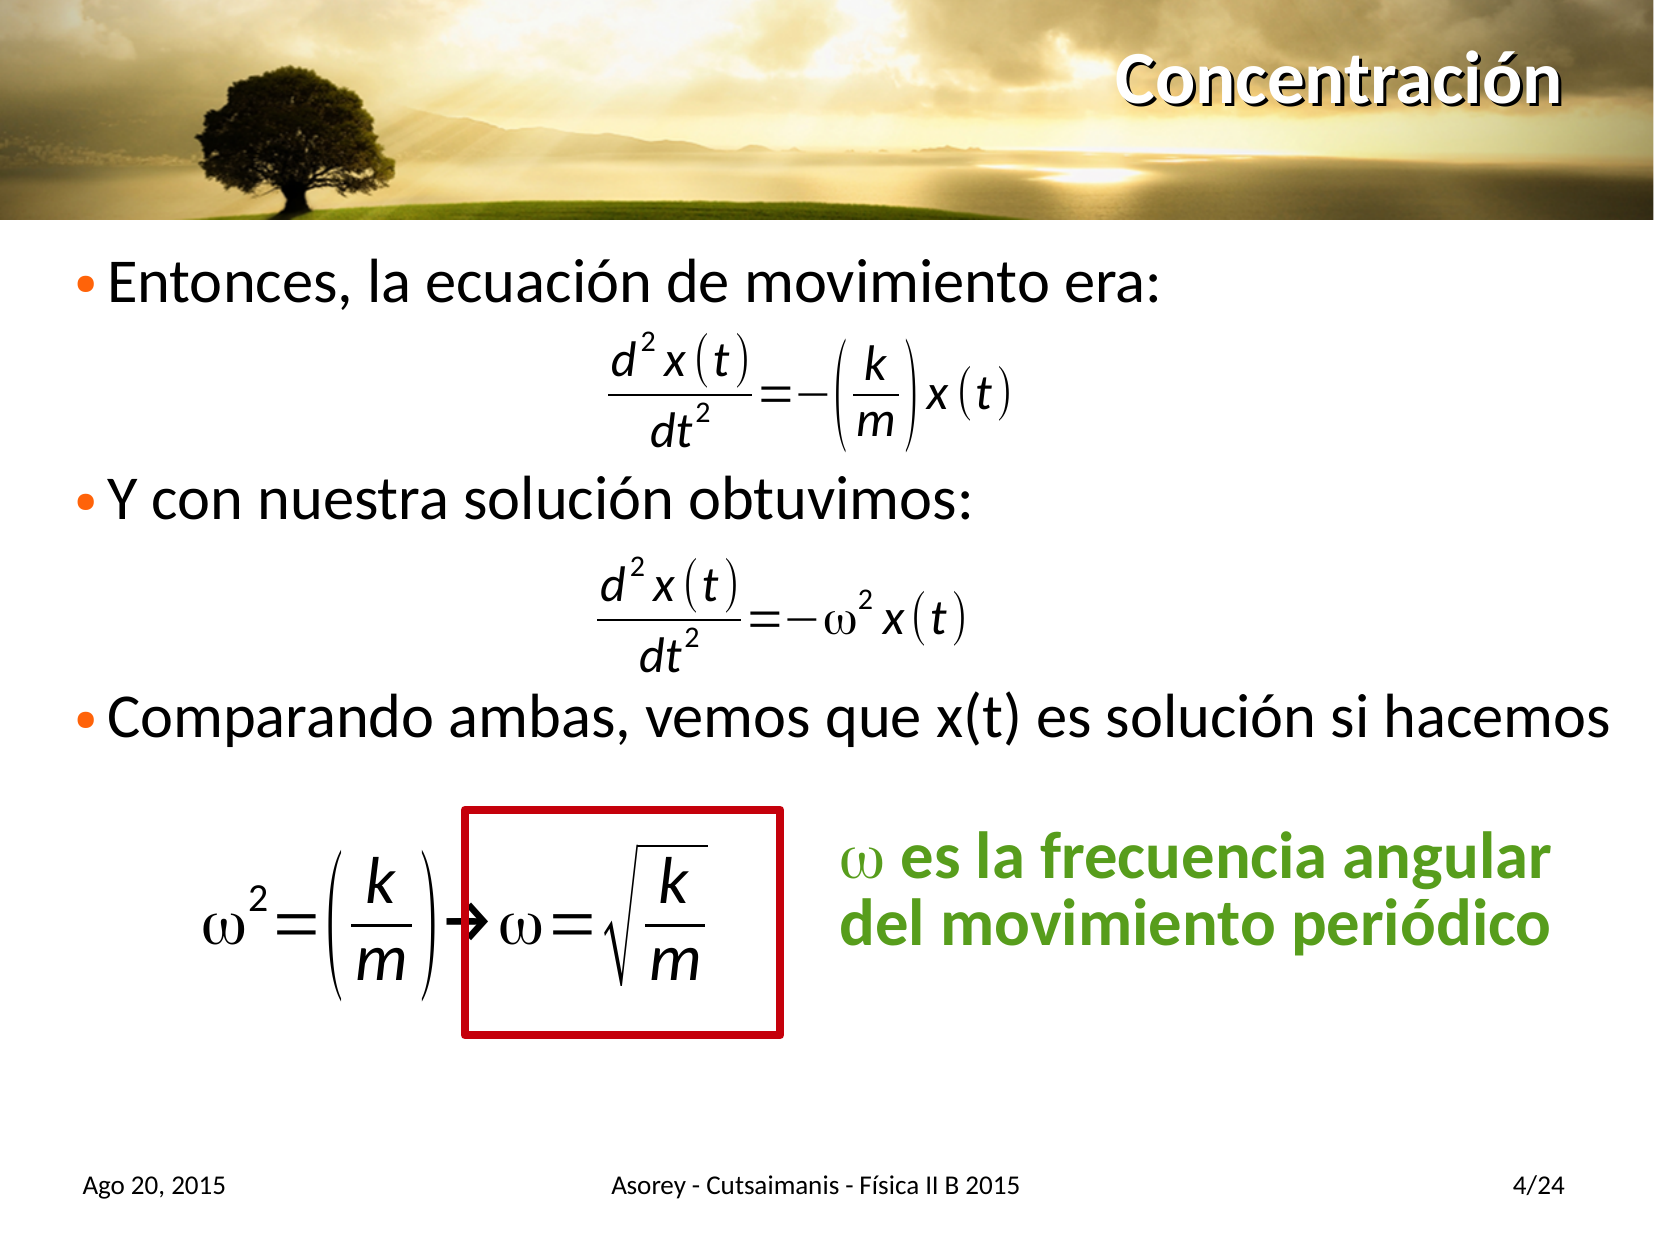

# Concentración
Entonces, la ecuación de movimiento era:
Y con nuestra solución obtuvimos:
Comparando ambas, vemos que x(t) es solución si hacemos
w es la frecuencia angular del movimiento periódico
Ago 20, 2015
Asorey - Cutsaimanis - Física II B 2015
4